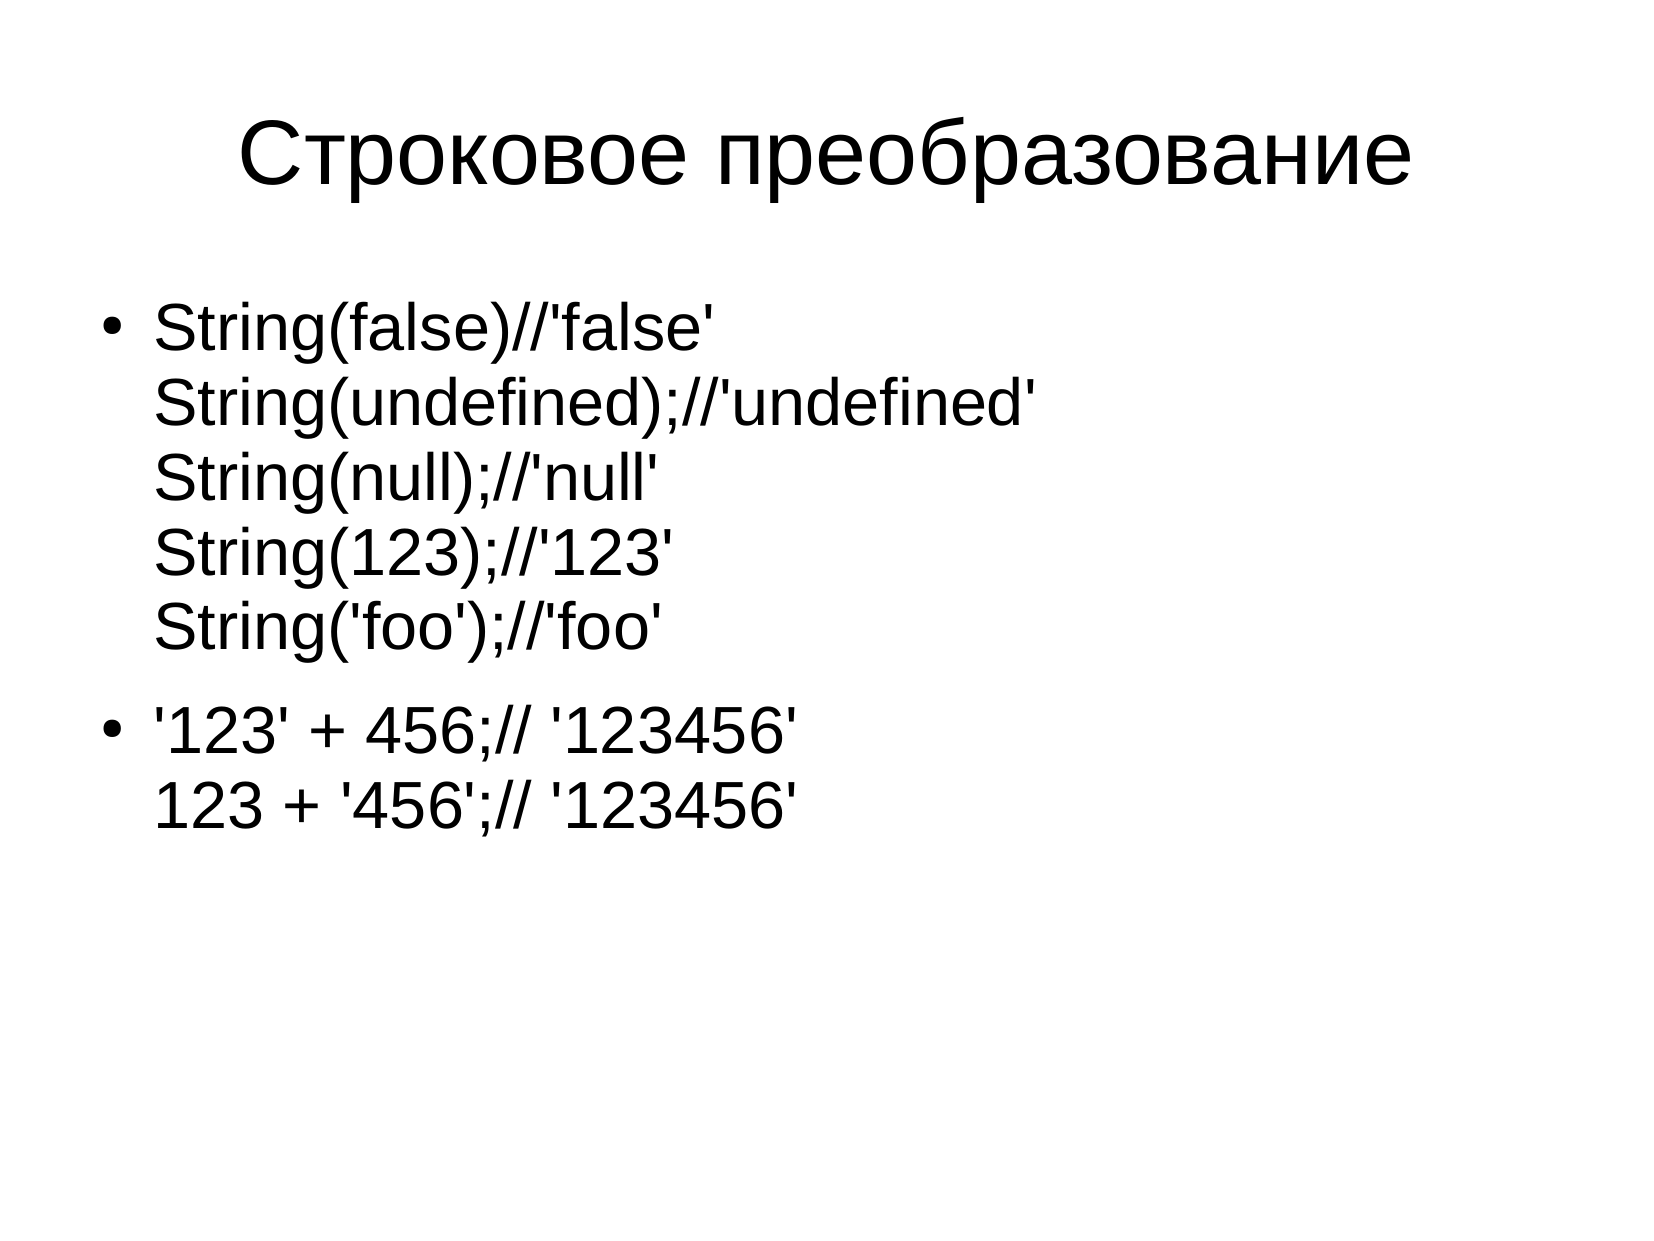

# Строковое преобразование
String(false)//'false'
String(undefined);//'undefined'
String(null);//'null'
String(123);//'123'
String('foo');//'foo'
'123' + 456;// '123456'
123 + '456';// '123456'